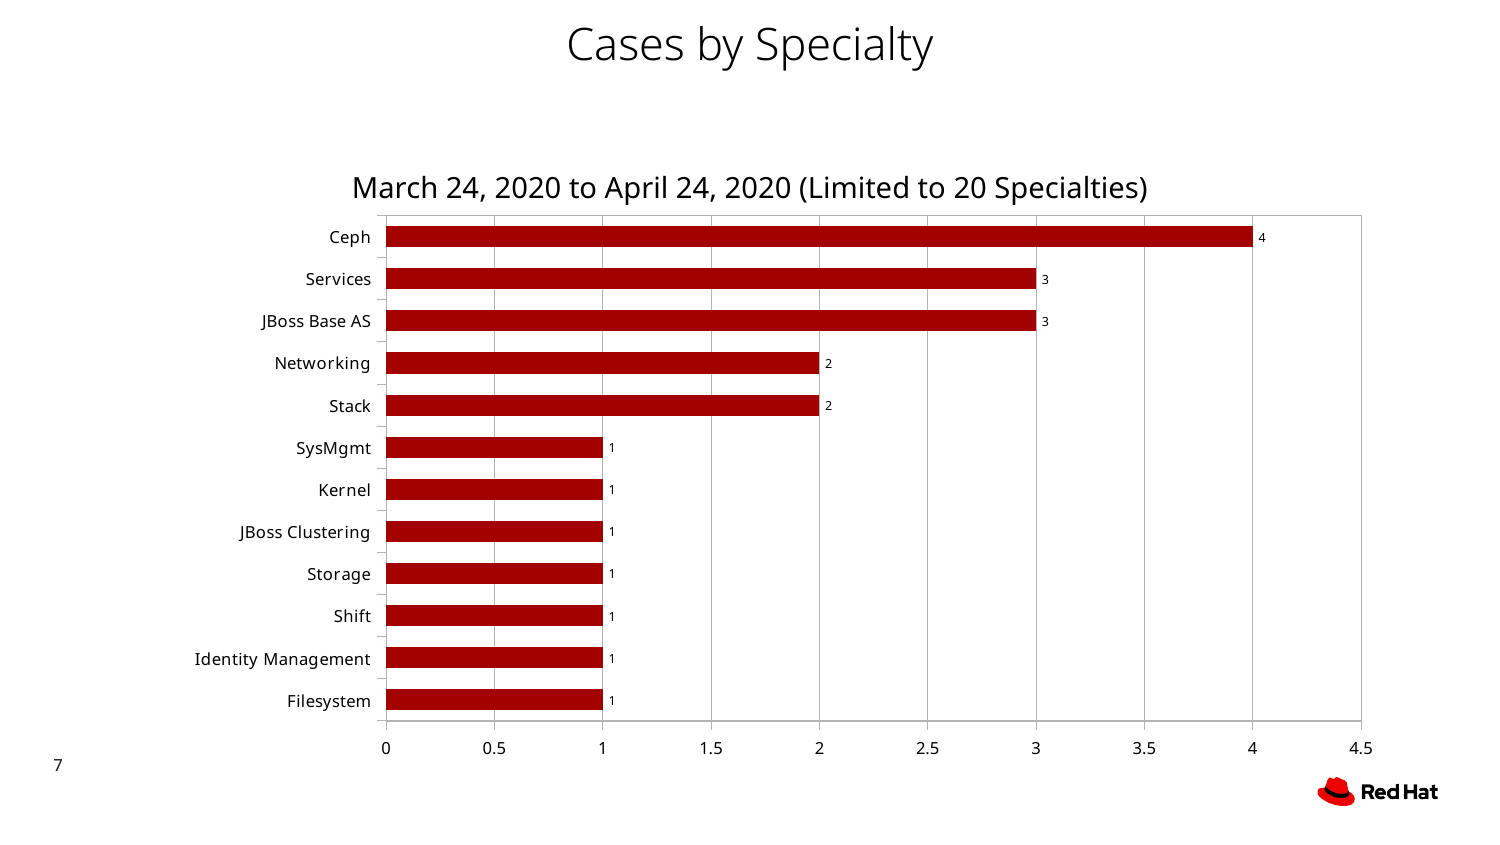

# Cases by Specialty
March 24, 2020 to April 24, 2020 (Limited to 20 Specialties)
### Chart
| Category | Case Count |
|---|---|
| Filesystem | 1.0 |
| Identity Management | 1.0 |
| Shift | 1.0 |
| Storage | 1.0 |
| JBoss Clustering | 1.0 |
| Kernel | 1.0 |
| SysMgmt | 1.0 |
| Stack | 2.0 |
| Networking | 2.0 |
| JBoss Base AS | 3.0 |
| Services | 3.0 |
| Ceph | 4.0 |7